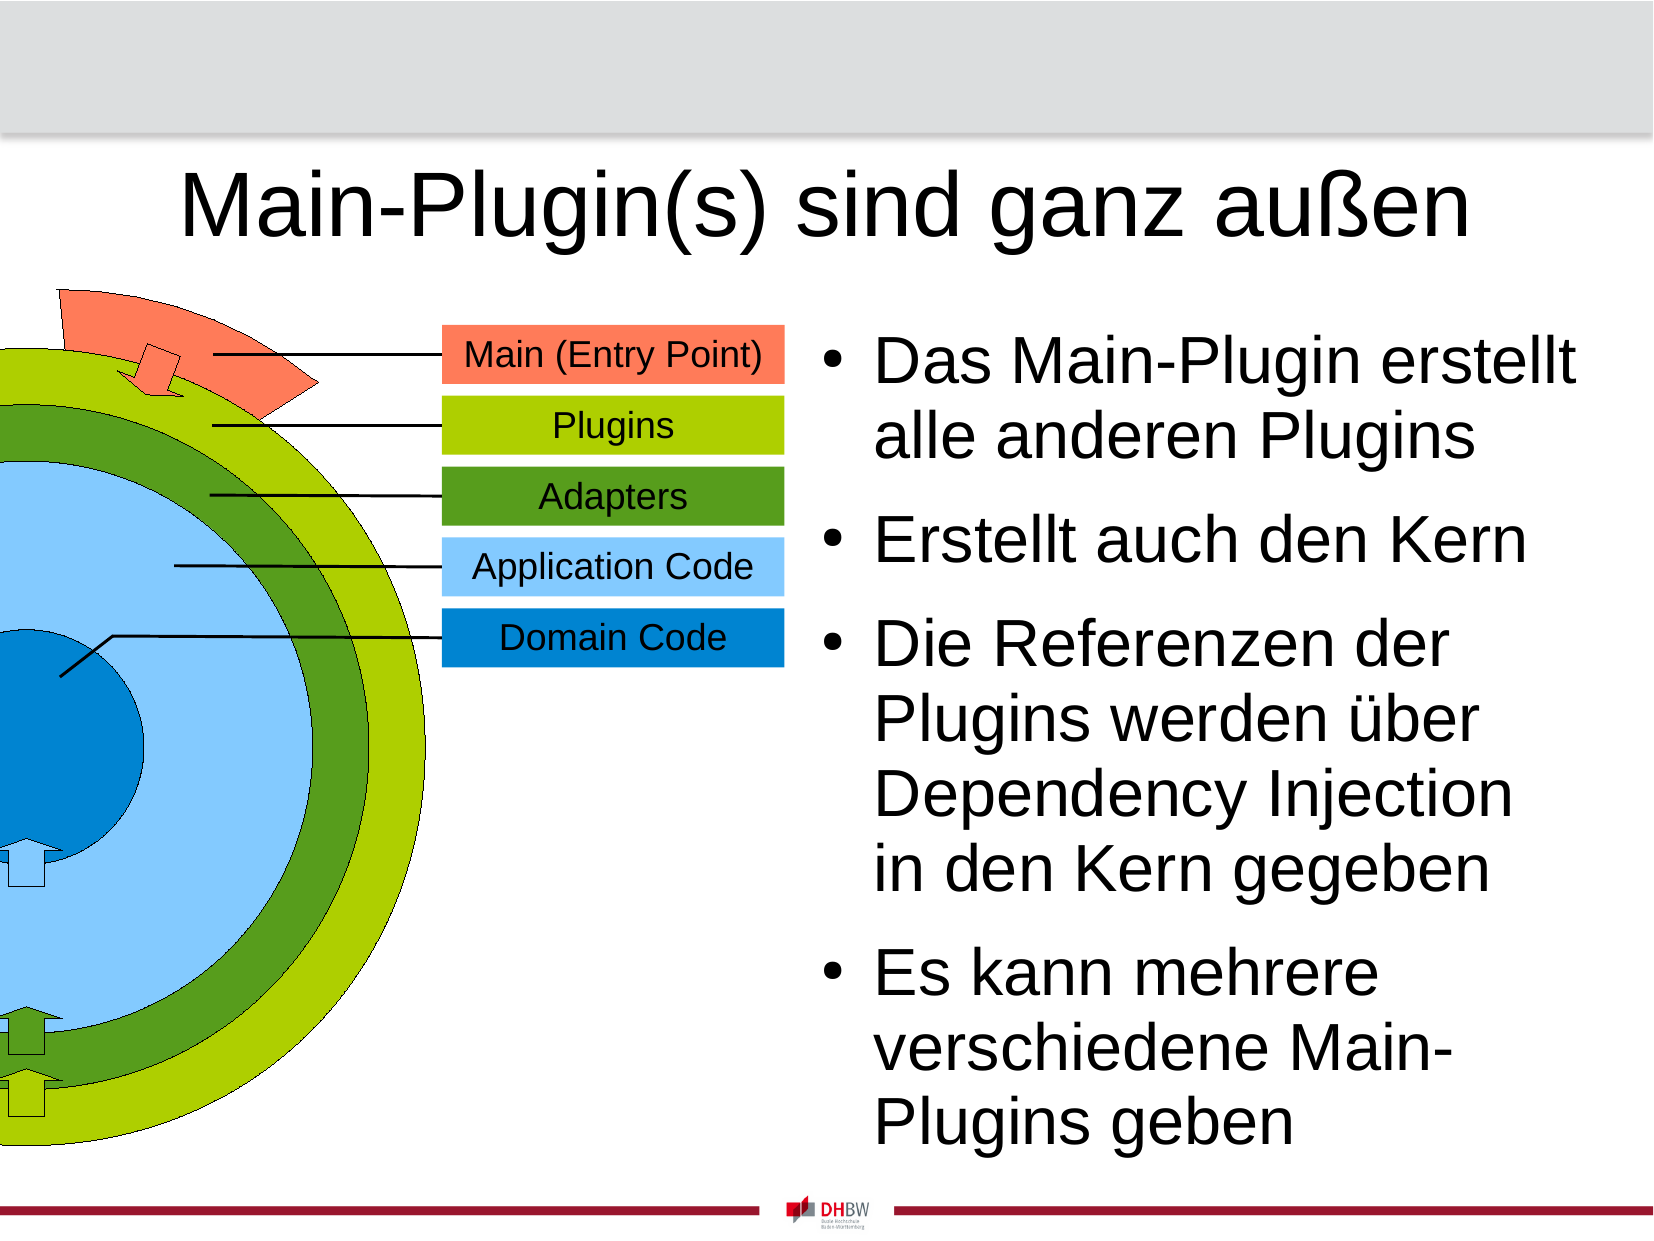

# Main-Plugin(s) sind ganz außen
Das Main-Plugin erstellt alle anderen Plugins
Erstellt auch den Kern
Die Referenzen der Plugins werden über Dependency Injection
in den Kern gegeben
Es kann mehrere verschiedene Main-Plugins geben
Main (Entry Point)
Plugins
Adapters
Application Code
Domain Code